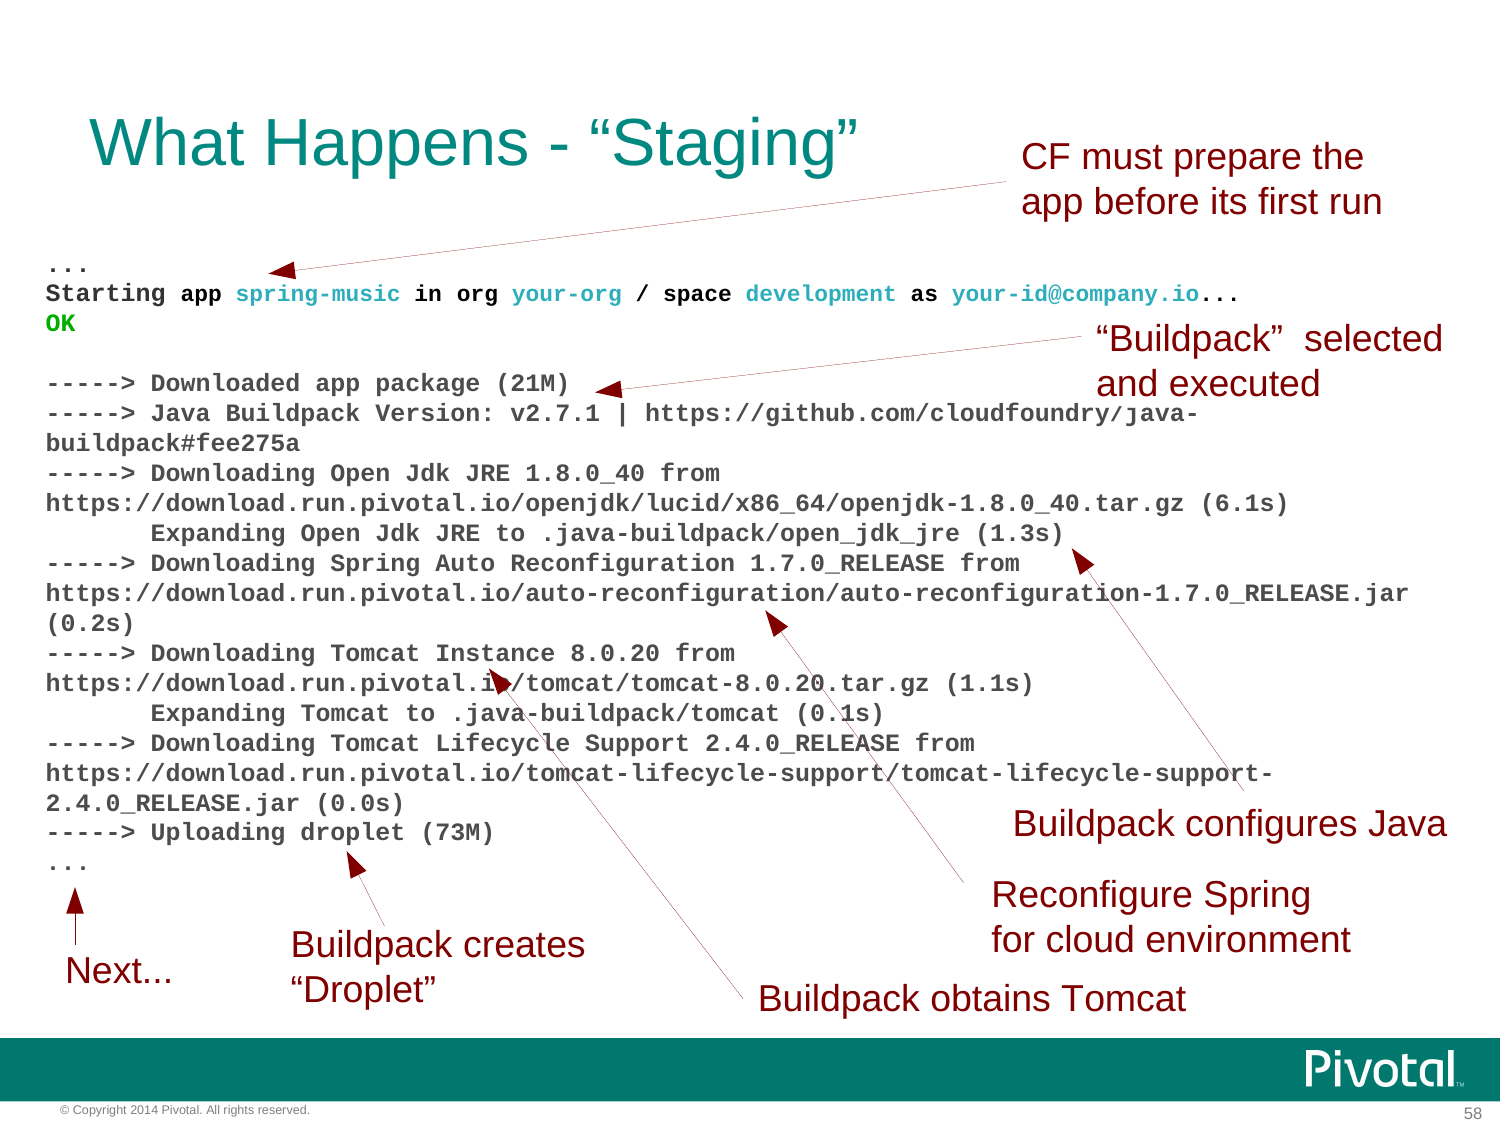

# What Happens - “Staging”
CF must prepare the app before its first run
...
Starting app spring-music in org your-org / space development as your-id@company.io...
OK
-----> Downloaded app package (21M)
-----> Java Buildpack Version: v2.7.1 | https://github.com/cloudfoundry/java-buildpack#fee275a
-----> Downloading Open Jdk JRE 1.8.0_40 from https://download.run.pivotal.io/openjdk/lucid/x86_64/openjdk-1.8.0_40.tar.gz (6.1s)
 Expanding Open Jdk JRE to .java-buildpack/open_jdk_jre (1.3s)
-----> Downloading Spring Auto Reconfiguration 1.7.0_RELEASE from https://download.run.pivotal.io/auto-reconfiguration/auto-reconfiguration-1.7.0_RELEASE.jar (0.2s)
-----> Downloading Tomcat Instance 8.0.20 from https://download.run.pivotal.io/tomcat/tomcat-8.0.20.tar.gz (1.1s)
 Expanding Tomcat to .java-buildpack/tomcat (0.1s)
-----> Downloading Tomcat Lifecycle Support 2.4.0_RELEASE from https://download.run.pivotal.io/tomcat-lifecycle-support/tomcat-lifecycle-support-2.4.0_RELEASE.jar (0.0s)
-----> Uploading droplet (73M)
...
“Buildpack” selected and executed
Buildpack configures Java
Reconfigure Spring
for cloud environment
Buildpack creates
“Droplet”
Next...
Buildpack obtains Tomcat